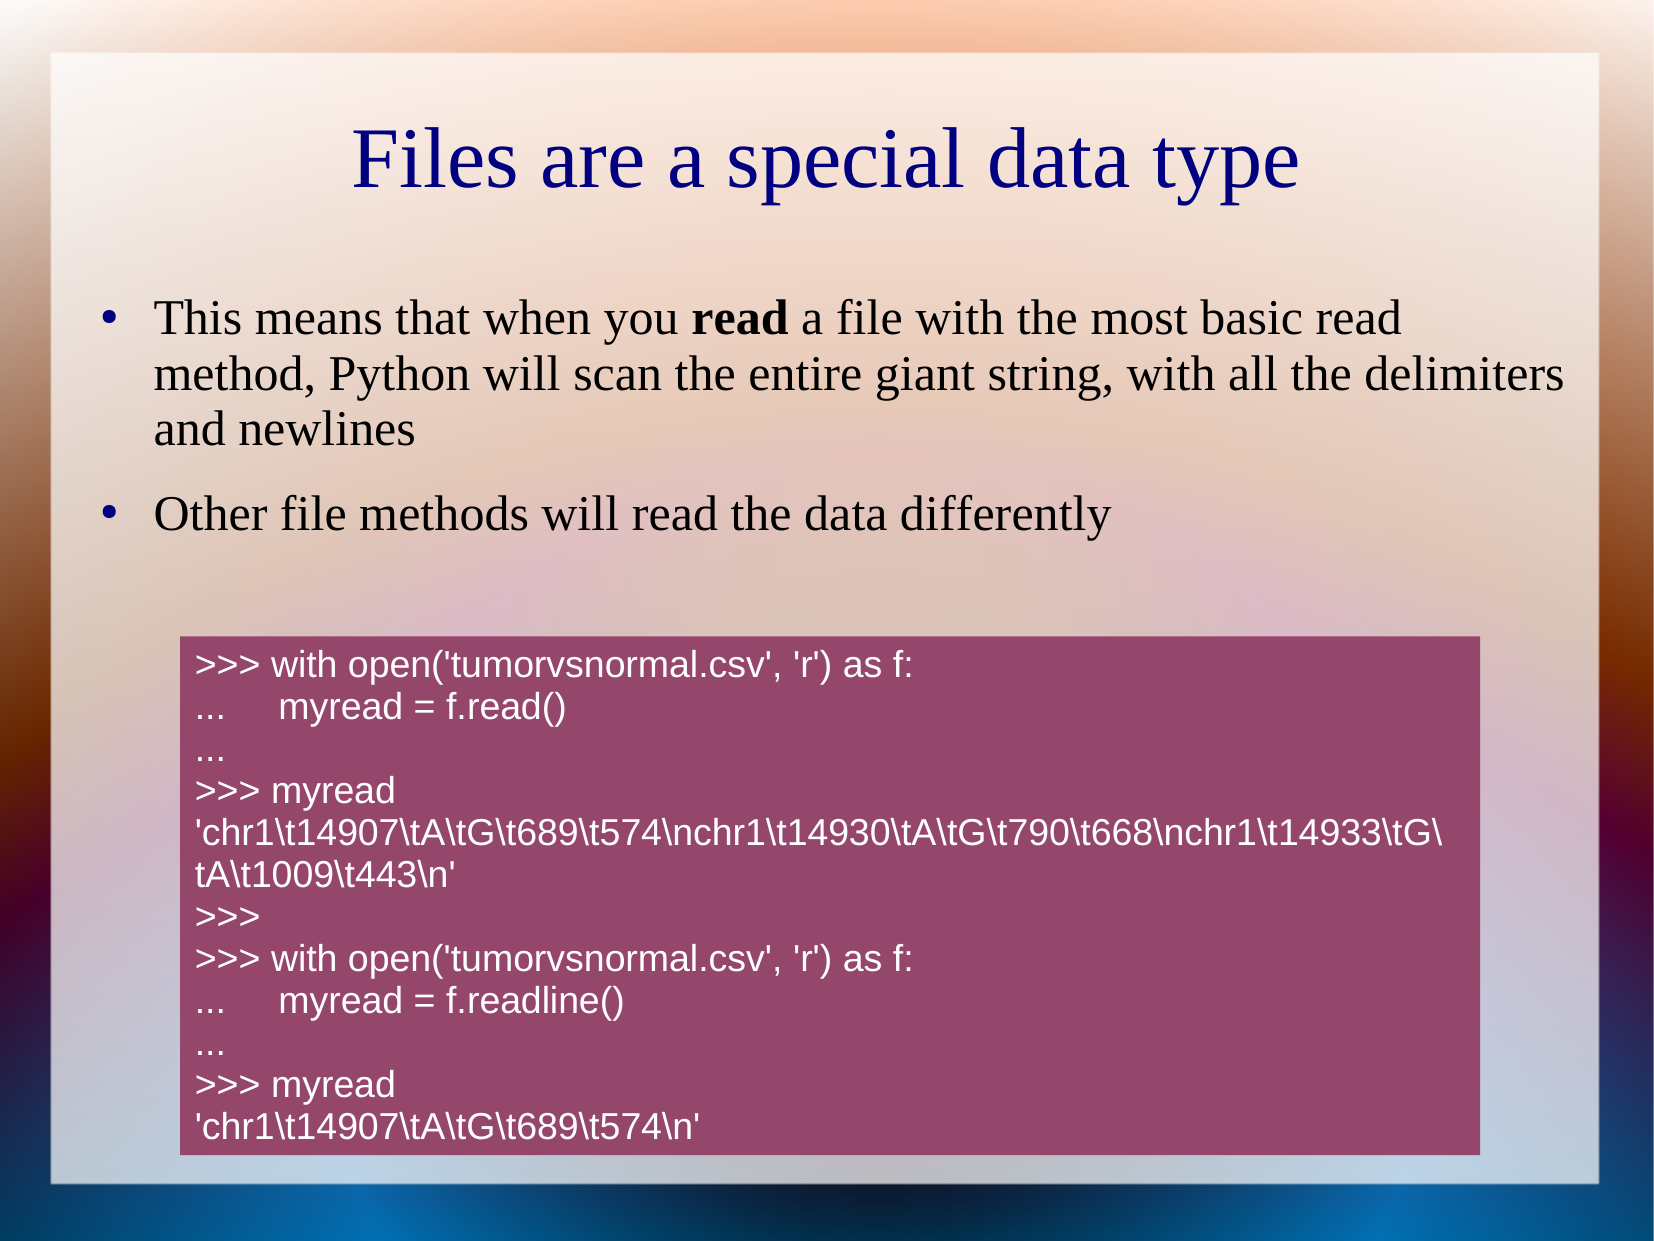

# Files are a special data type
This means that when you read a file with the most basic read method, Python will scan the entire giant string, with all the delimiters and newlines
Other file methods will read the data differently
>>> with open('tumorvsnormal.csv', 'r') as f:
... myread = f.read()
...
>>> myread
'chr1\t14907\tA\tG\t689\t574\nchr1\t14930\tA\tG\t790\t668\nchr1\t14933\tG\tA\t1009\t443\n'
>>>
>>> with open('tumorvsnormal.csv', 'r') as f:
... myread = f.readline()
...
>>> myread
'chr1\t14907\tA\tG\t689\t574\n'